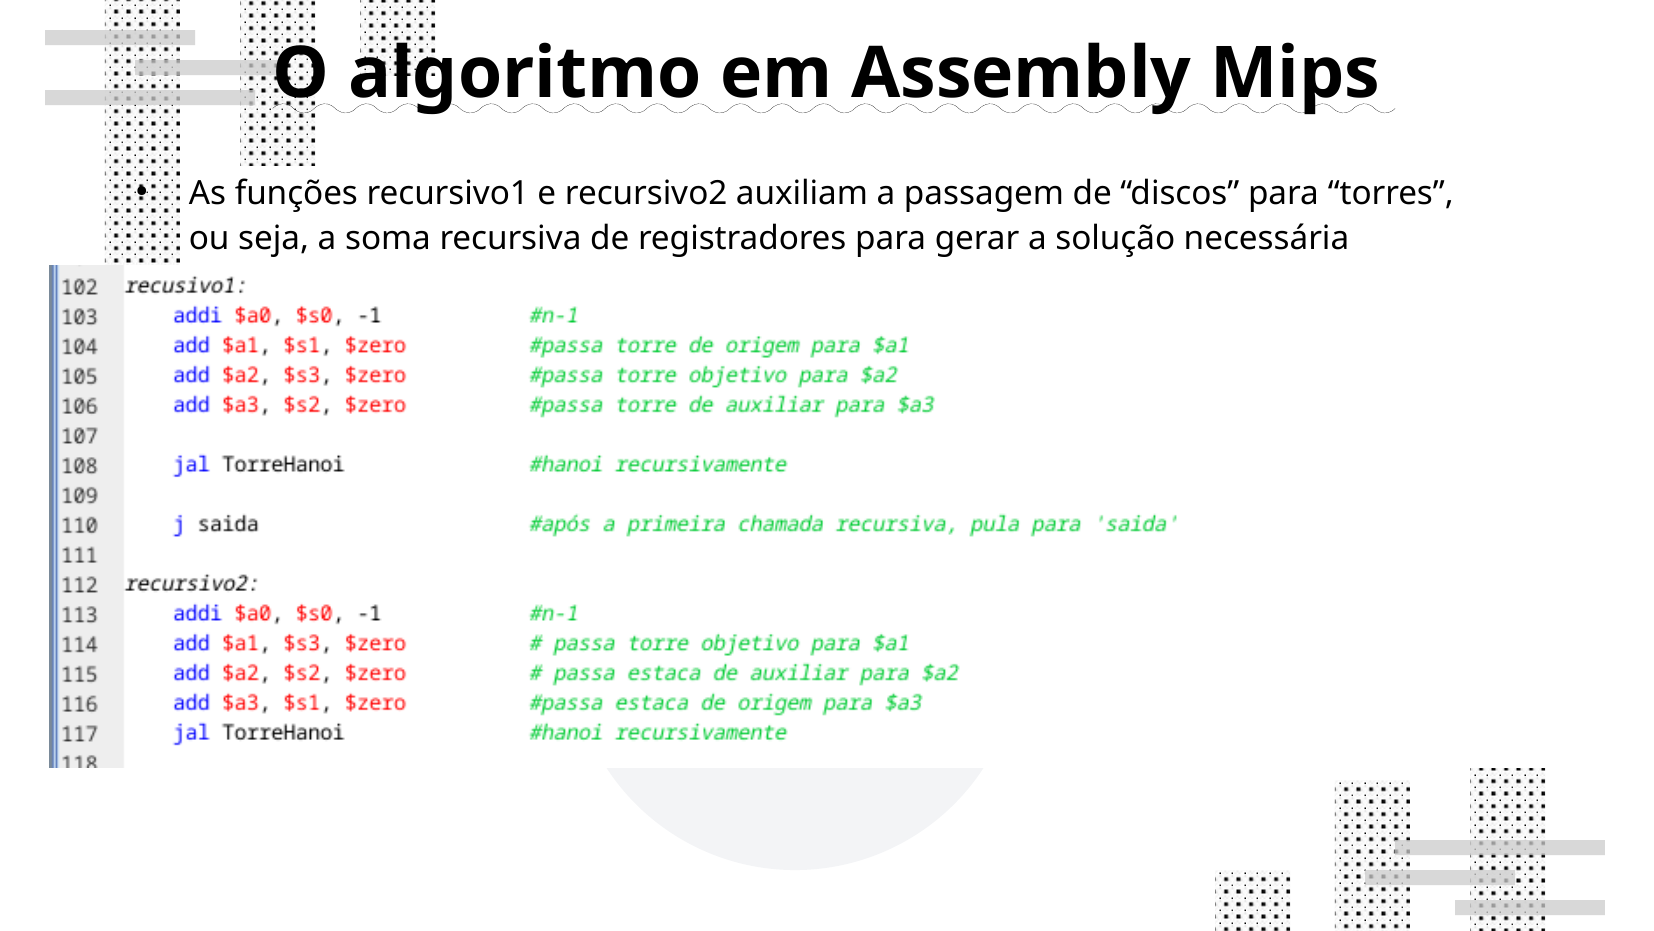

# O algoritmo em Assembly Mips
As funções recursivo1 e recursivo2 auxiliam a passagem de “discos” para “torres”, ou seja, a soma recursiva de registradores para gerar a solução necessária